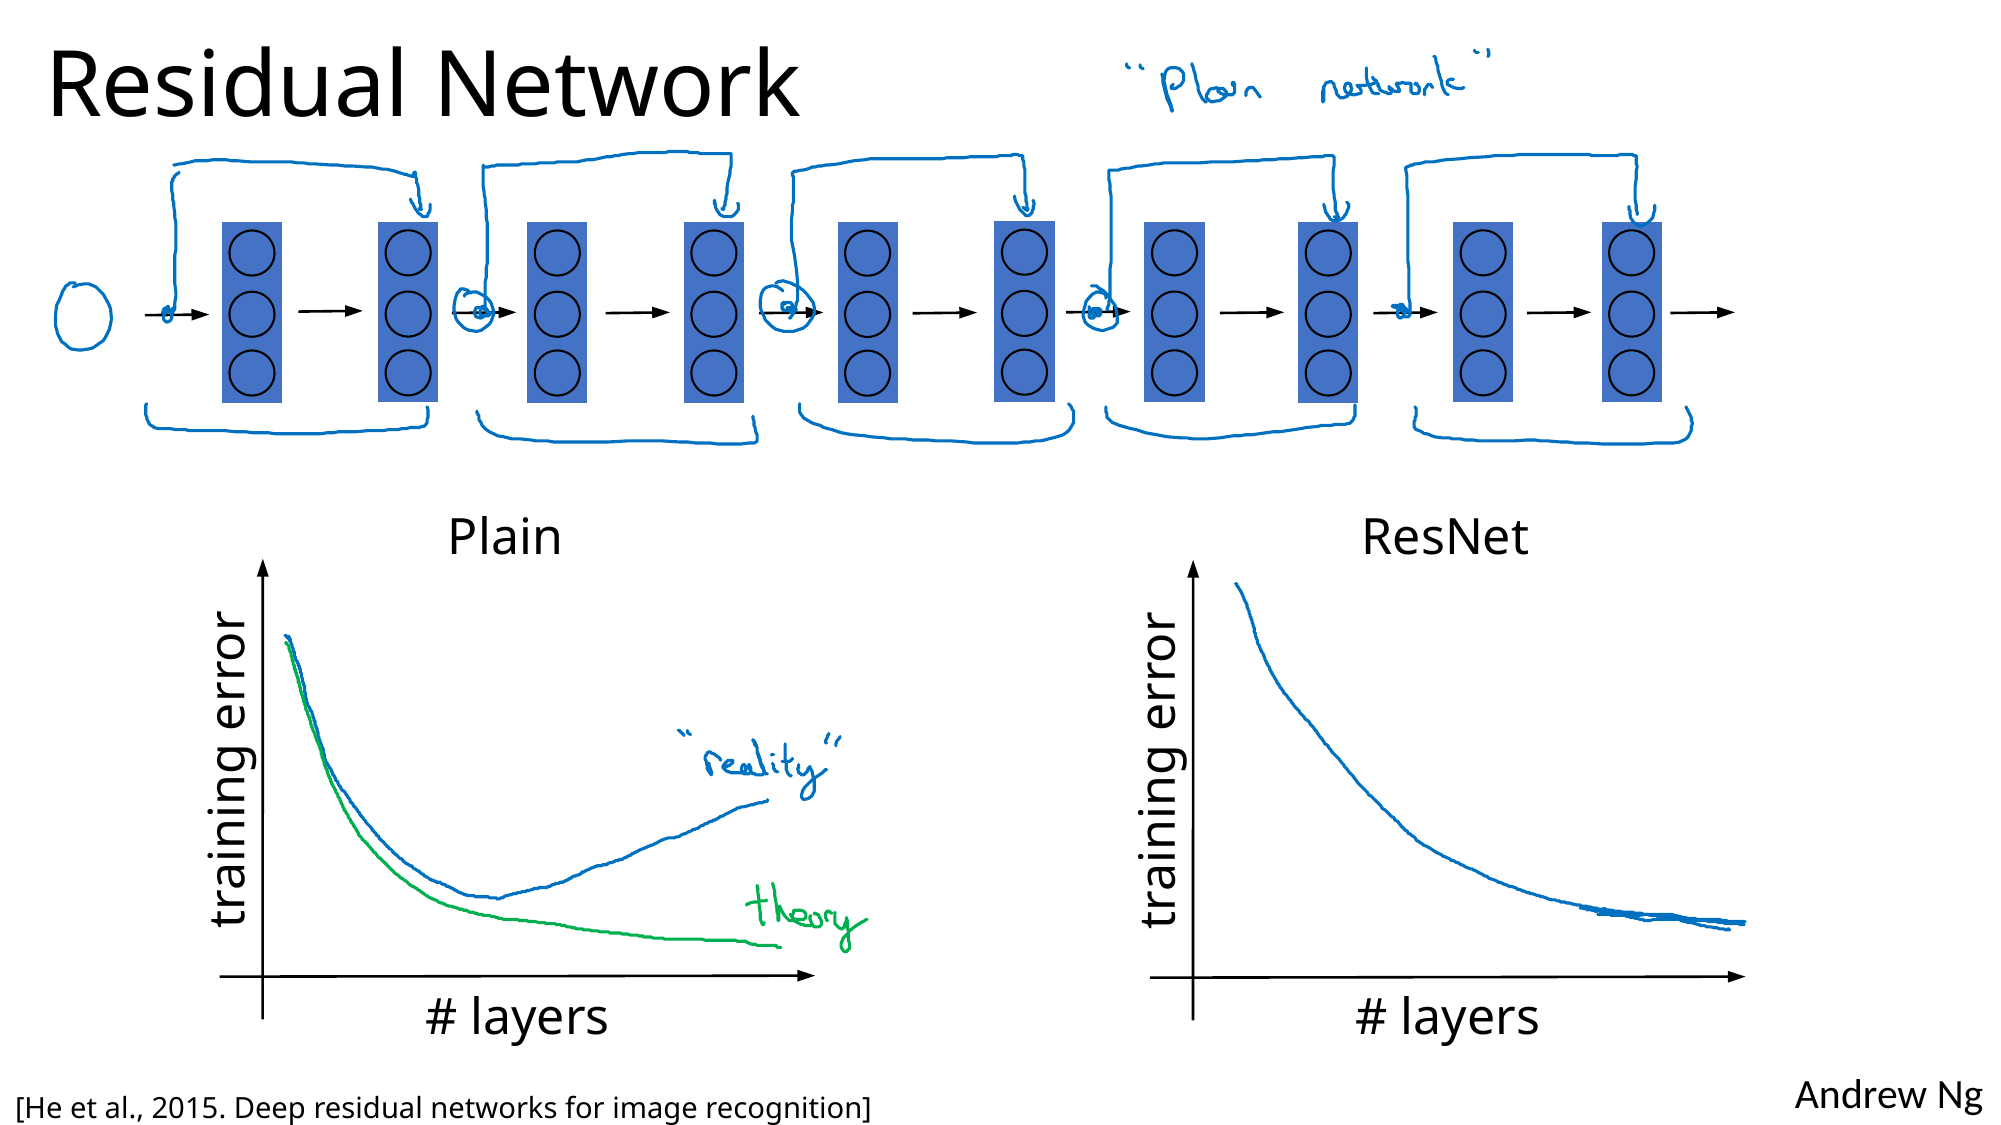

# Residual Network
| |
| --- |
| |
| --- |
| |
| --- |
| |
| --- |
| |
| --- |
| |
| --- |
| |
| --- |
| |
| --- |
| |
| --- |
| |
| --- |
ResNet
training error
# layers
Plain
training error
# layers
[He et al., 2015. Deep residual networks for image recognition]